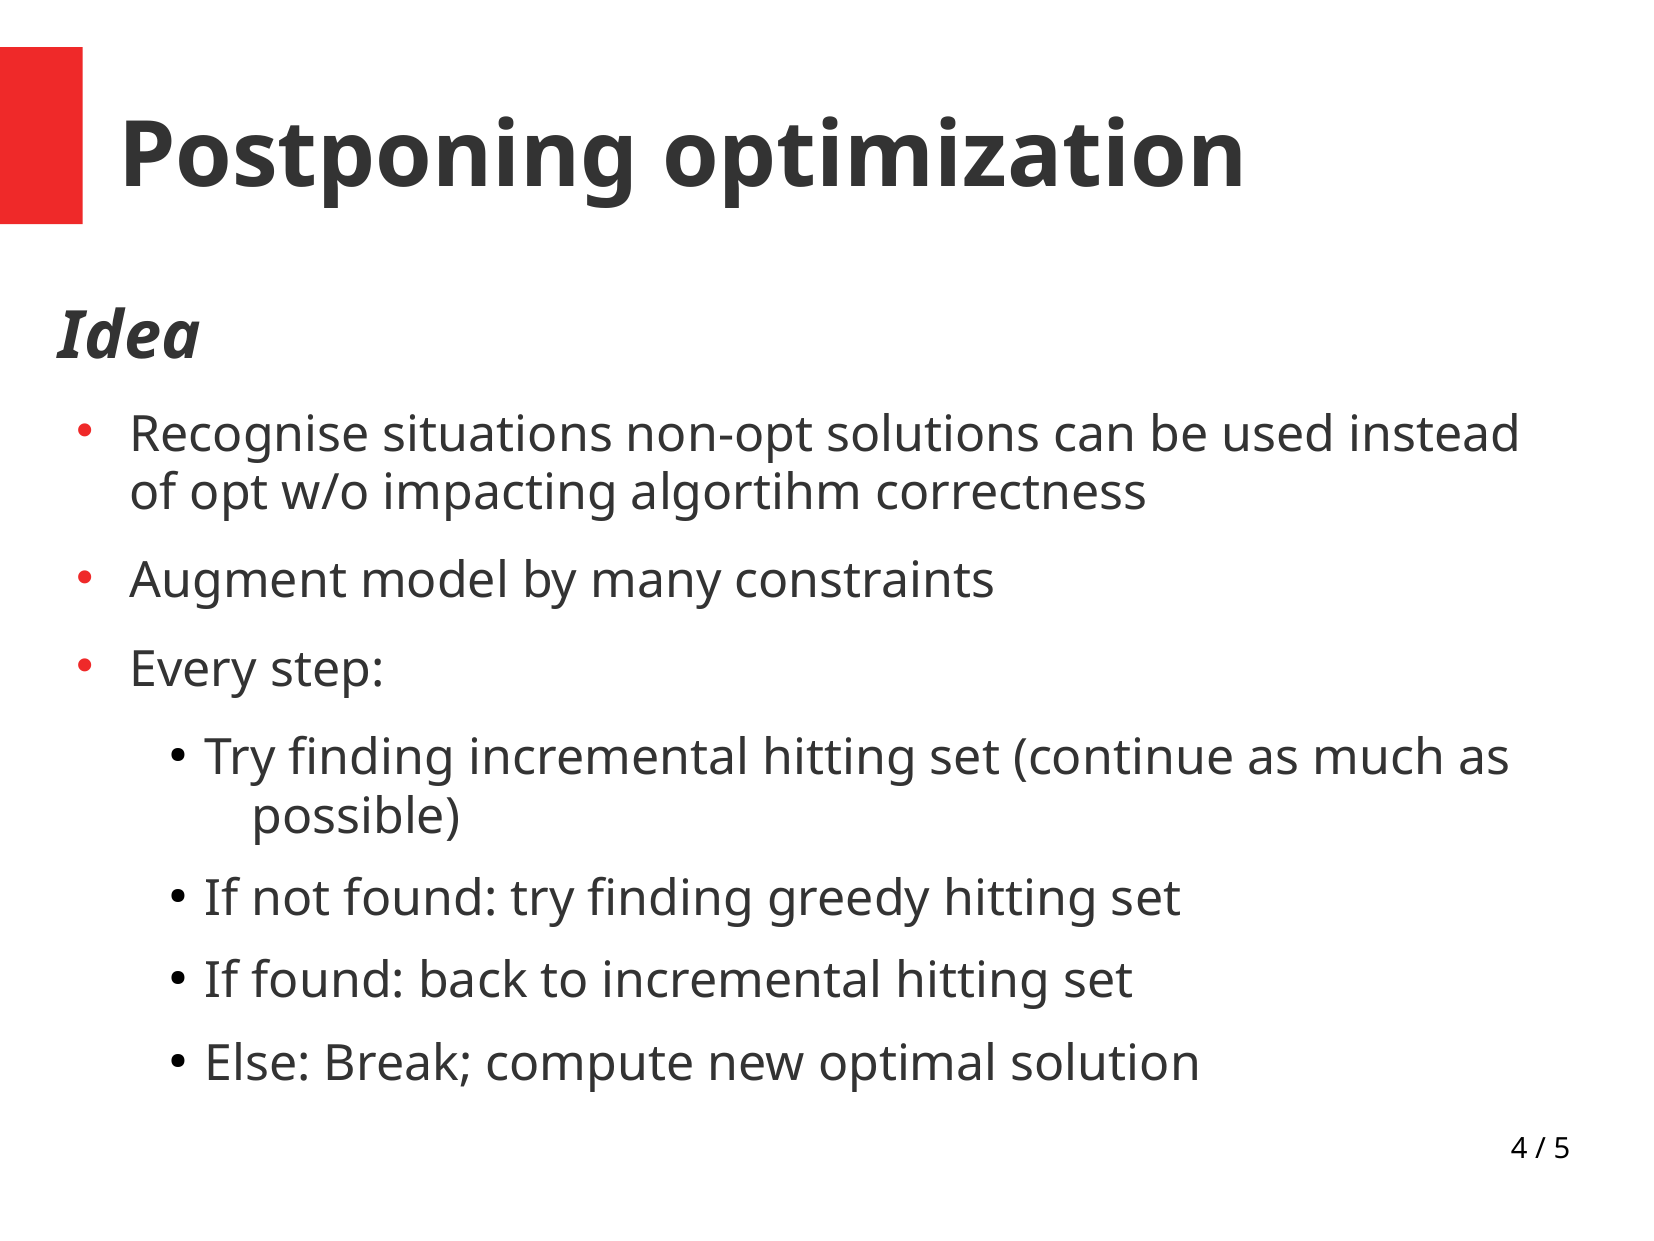

# Postponing optimization
Idea
Recognise situations non-opt solutions can be used instead of opt w/o impacting algortihm correctness
Augment model by many constraints
Every step:
Try finding incremental hitting set (continue as much as possible)
If not found: try finding greedy hitting set
If found: back to incremental hitting set
Else: Break; compute new optimal solution
4